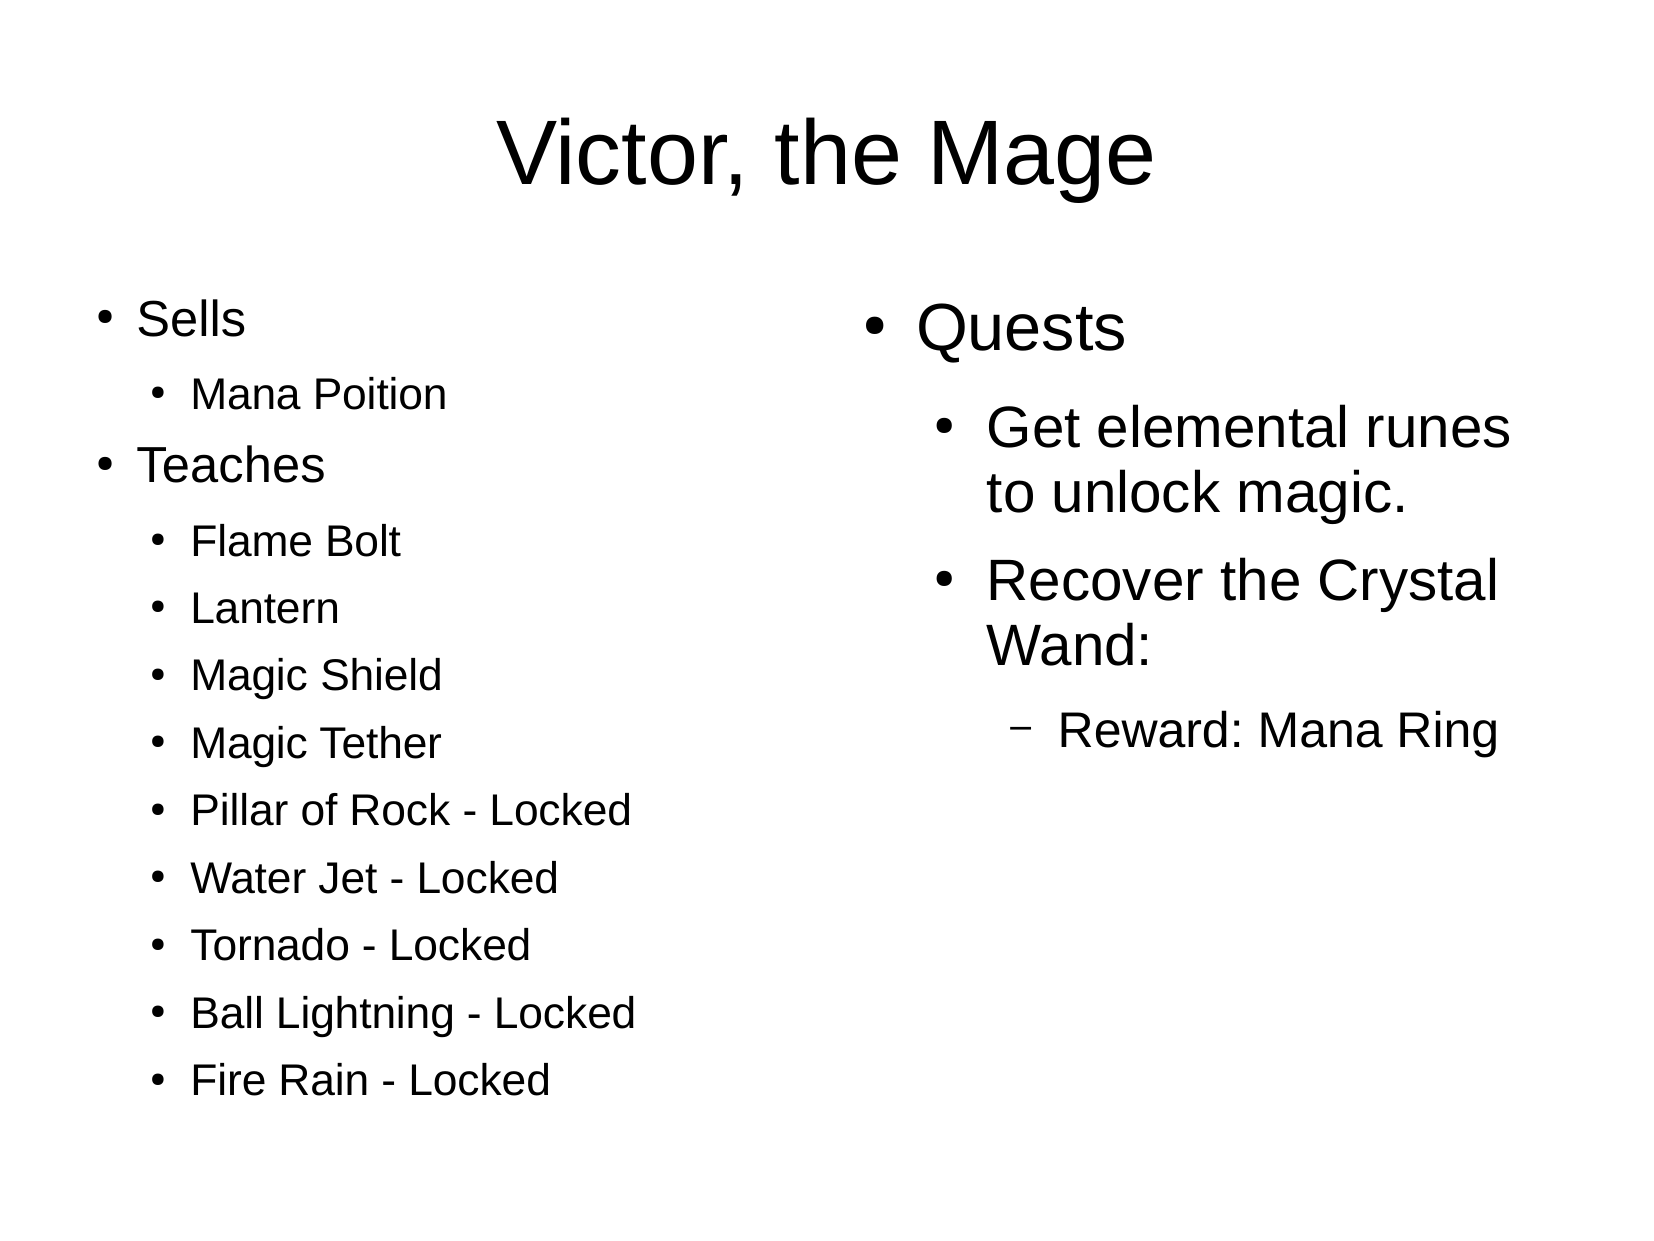

# Victor, the Mage
Sells
Mana Poition
Teaches
Flame Bolt
Lantern
Magic Shield
Magic Tether
Pillar of Rock - Locked
Water Jet - Locked
Tornado - Locked
Ball Lightning - Locked
Fire Rain - Locked
Quests
Get elemental runes to unlock magic.
Recover the Crystal Wand:
Reward: Mana Ring